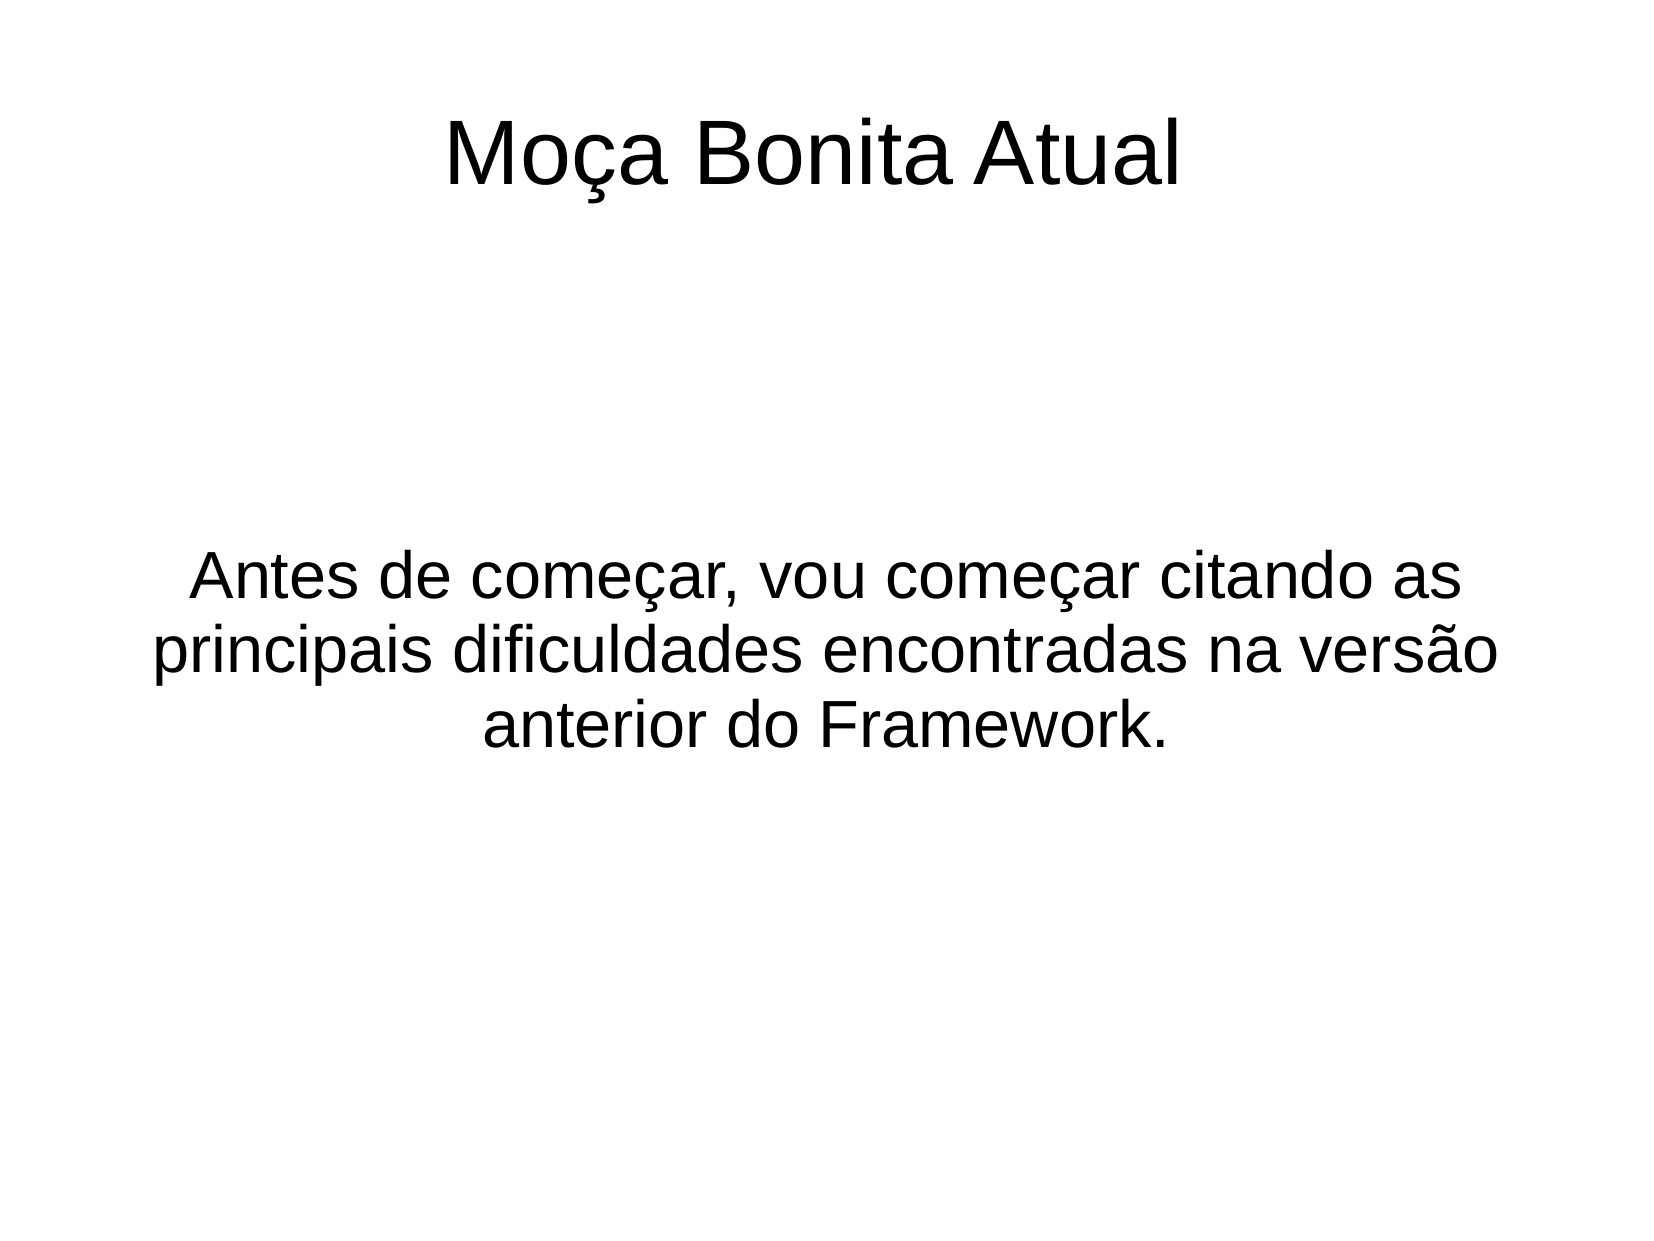

# Moça Bonita Atual
Antes de começar, vou começar citando as principais dificuldades encontradas na versão anterior do Framework.